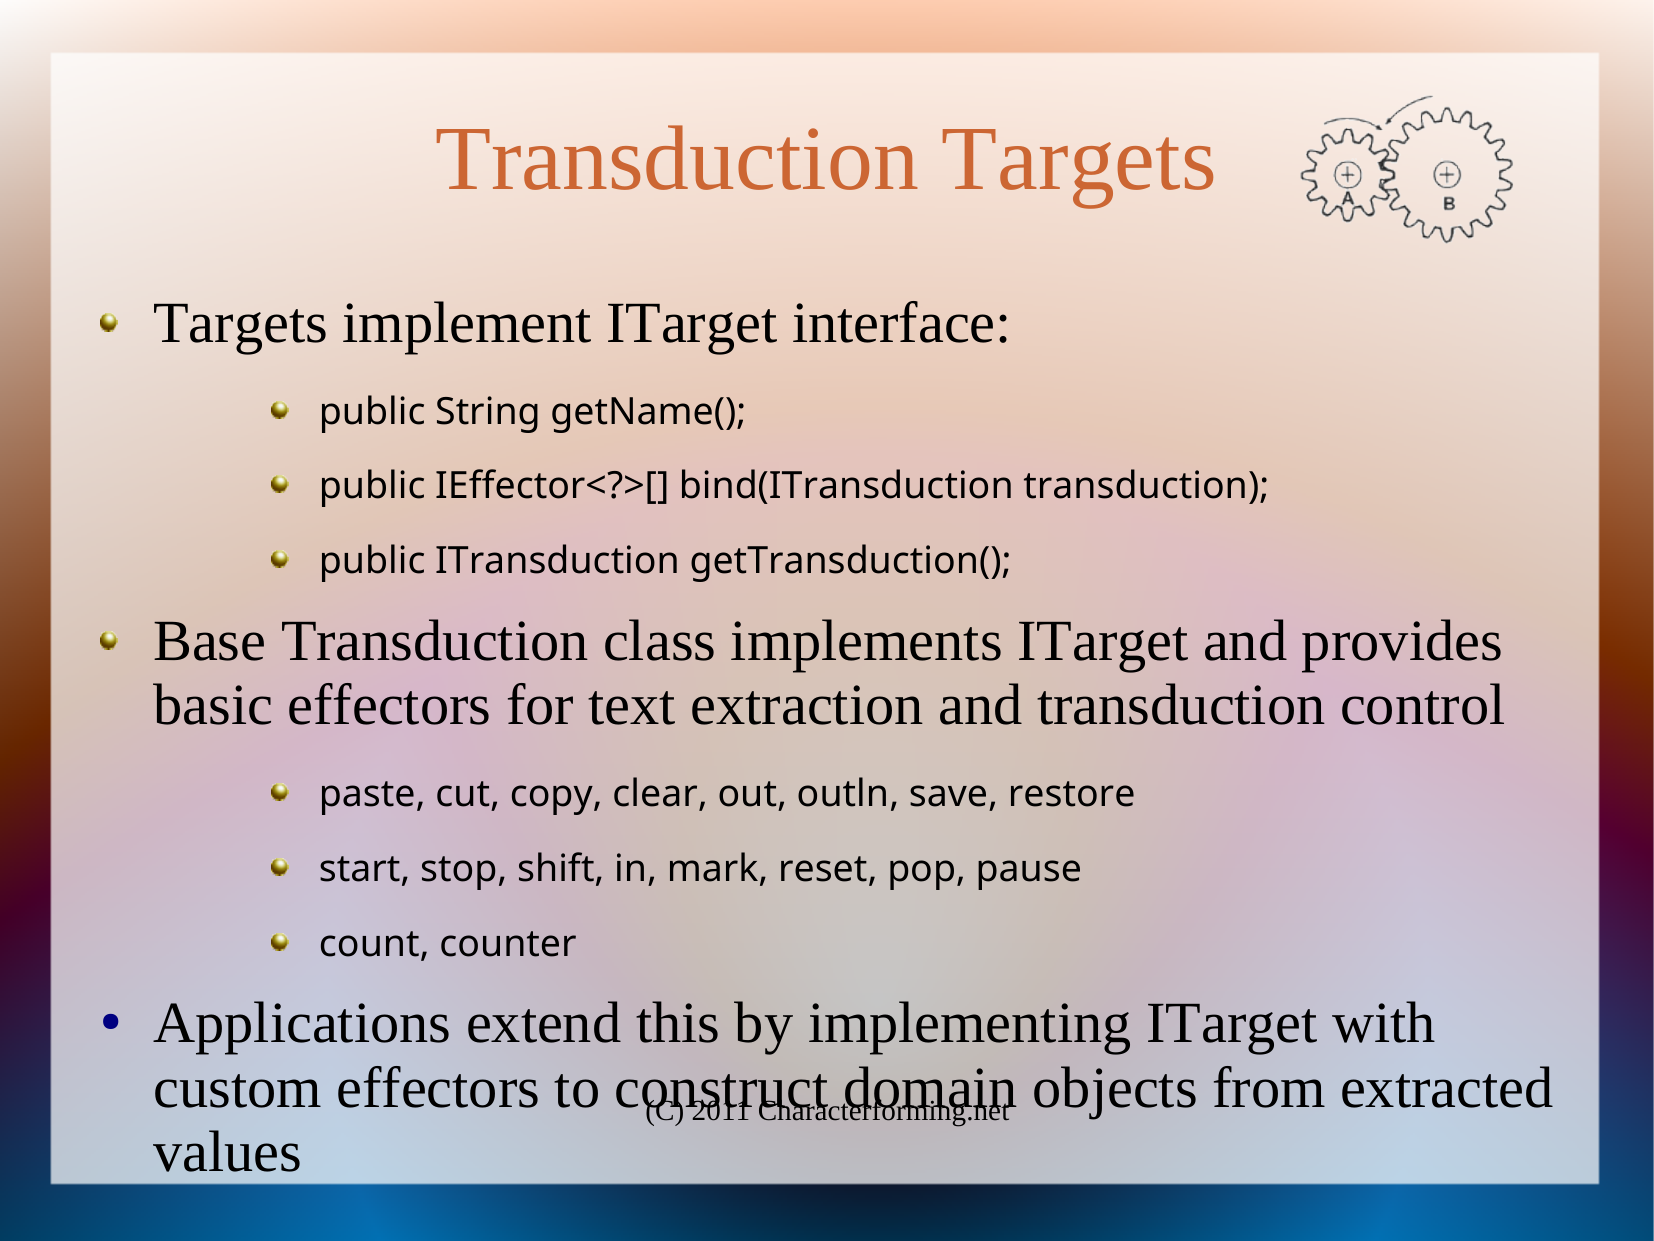

# Transduction Targets
Targets implement ITarget interface:
public String getName();
public IEffector<?>[] bind(ITransduction transduction);
public ITransduction getTransduction();
Base Transduction class implements ITarget and provides basic effectors for text extraction and transduction control
paste, cut, copy, clear, out, outln, save, restore
start, stop, shift, in, mark, reset, pop, pause
count, counter
Applications extend this by implementing ITarget with custom effectors to construct domain objects from extracted values
(C) 2011 Characterforming.net